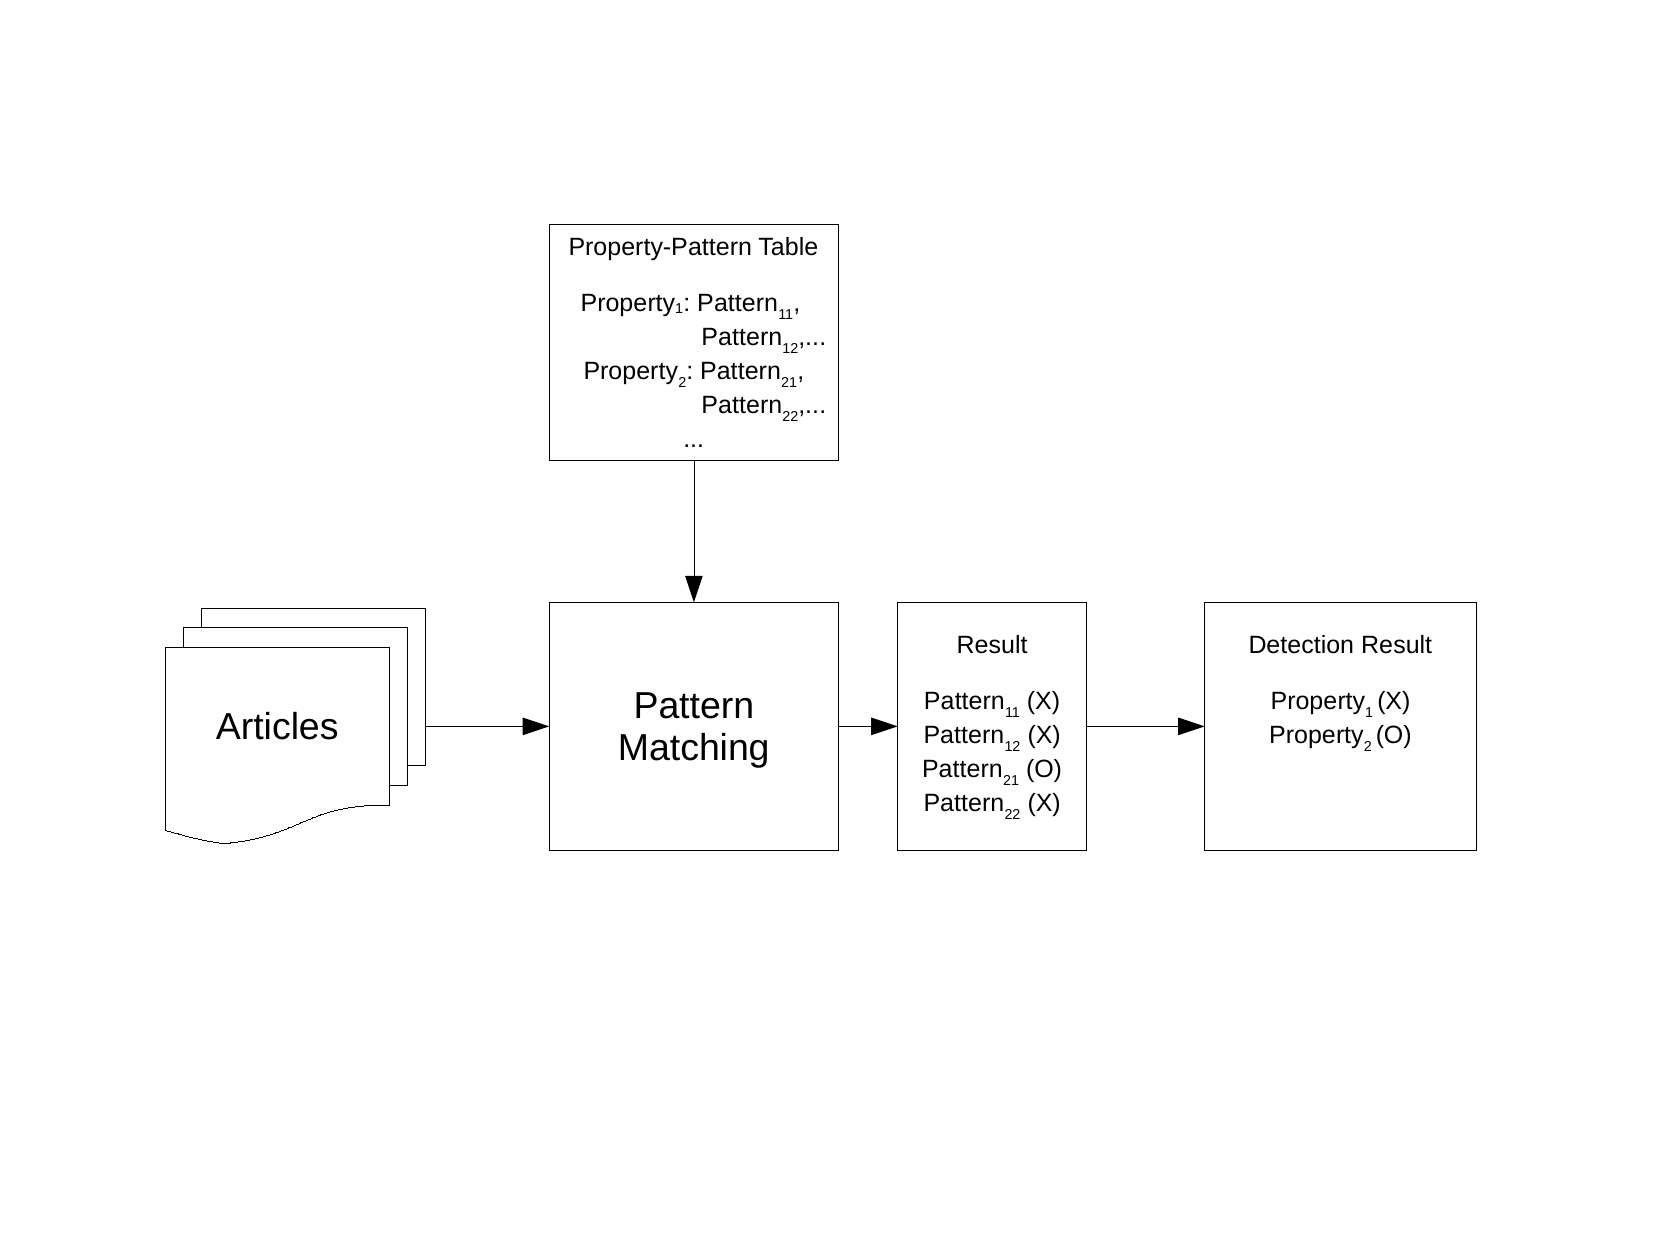

Property-Pattern Table
Property1: Pattern11,
 Pattern12,...
Property2: Pattern21,
 Pattern22,...
...
Pattern
Matching
Result
Pattern11 (X)
Pattern12 (X)
Pattern21 (O)
Pattern22 (X)
Detection Result
Property1 (X)
Property2 (O)
Articles